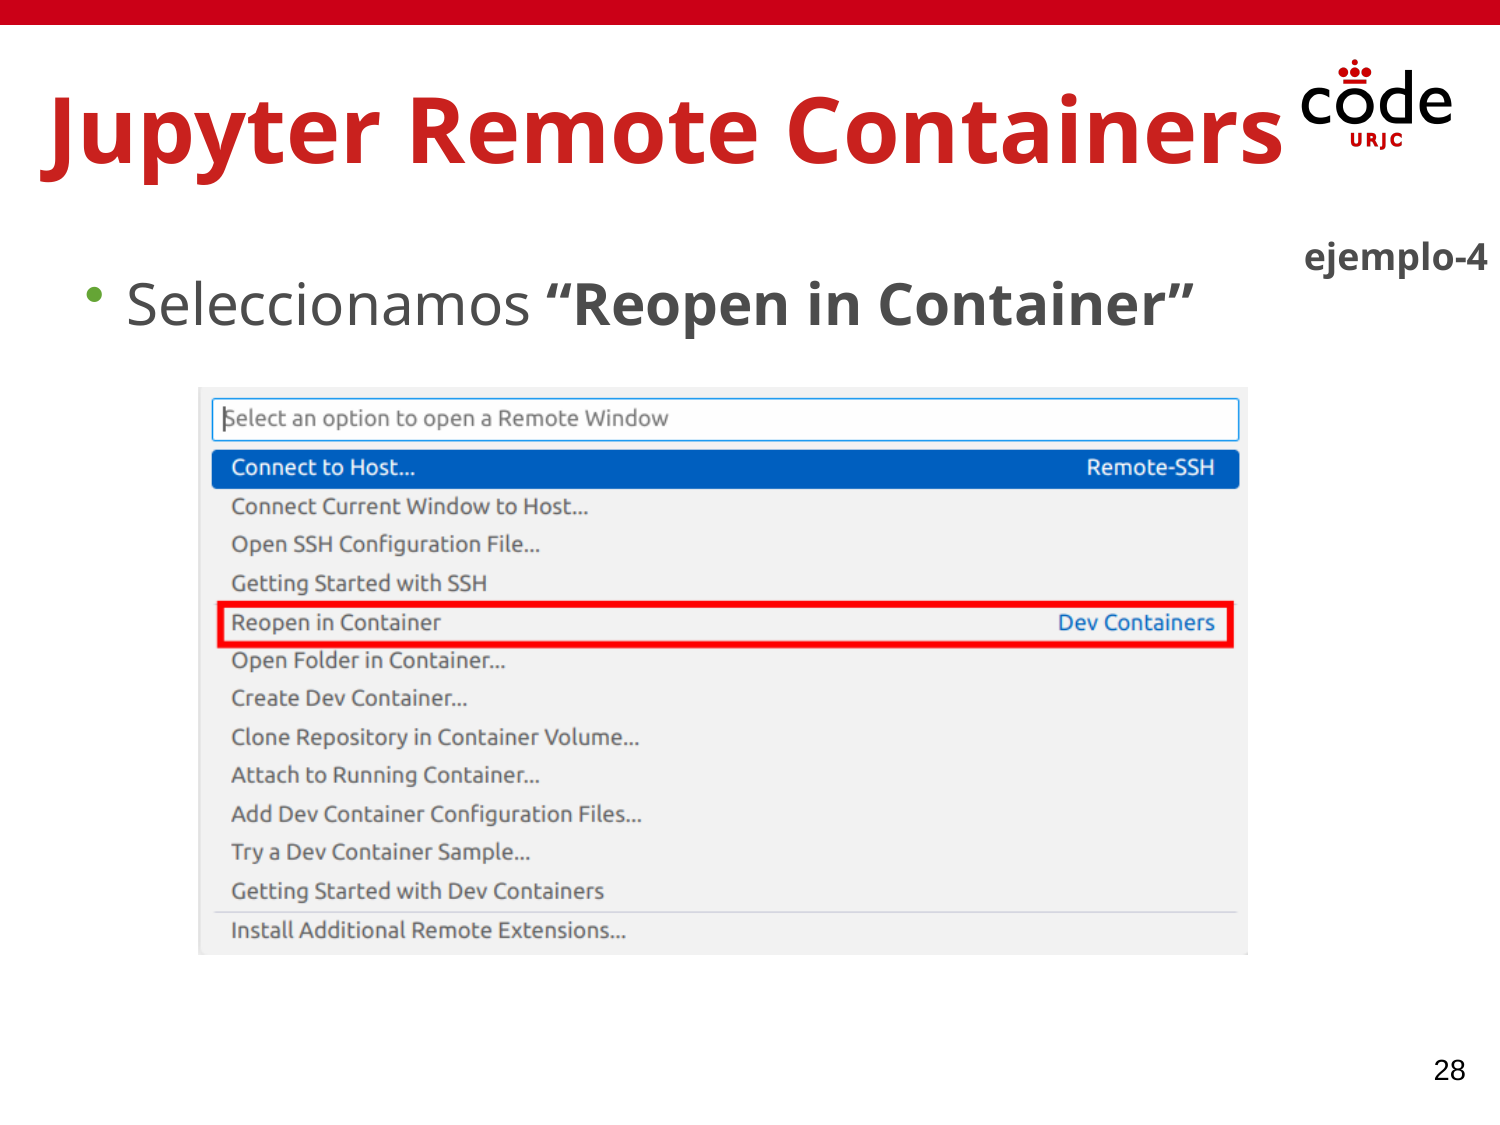

# Jupyter Remote Containers
ejemplo-4
Seleccionamos “Reopen in Container”